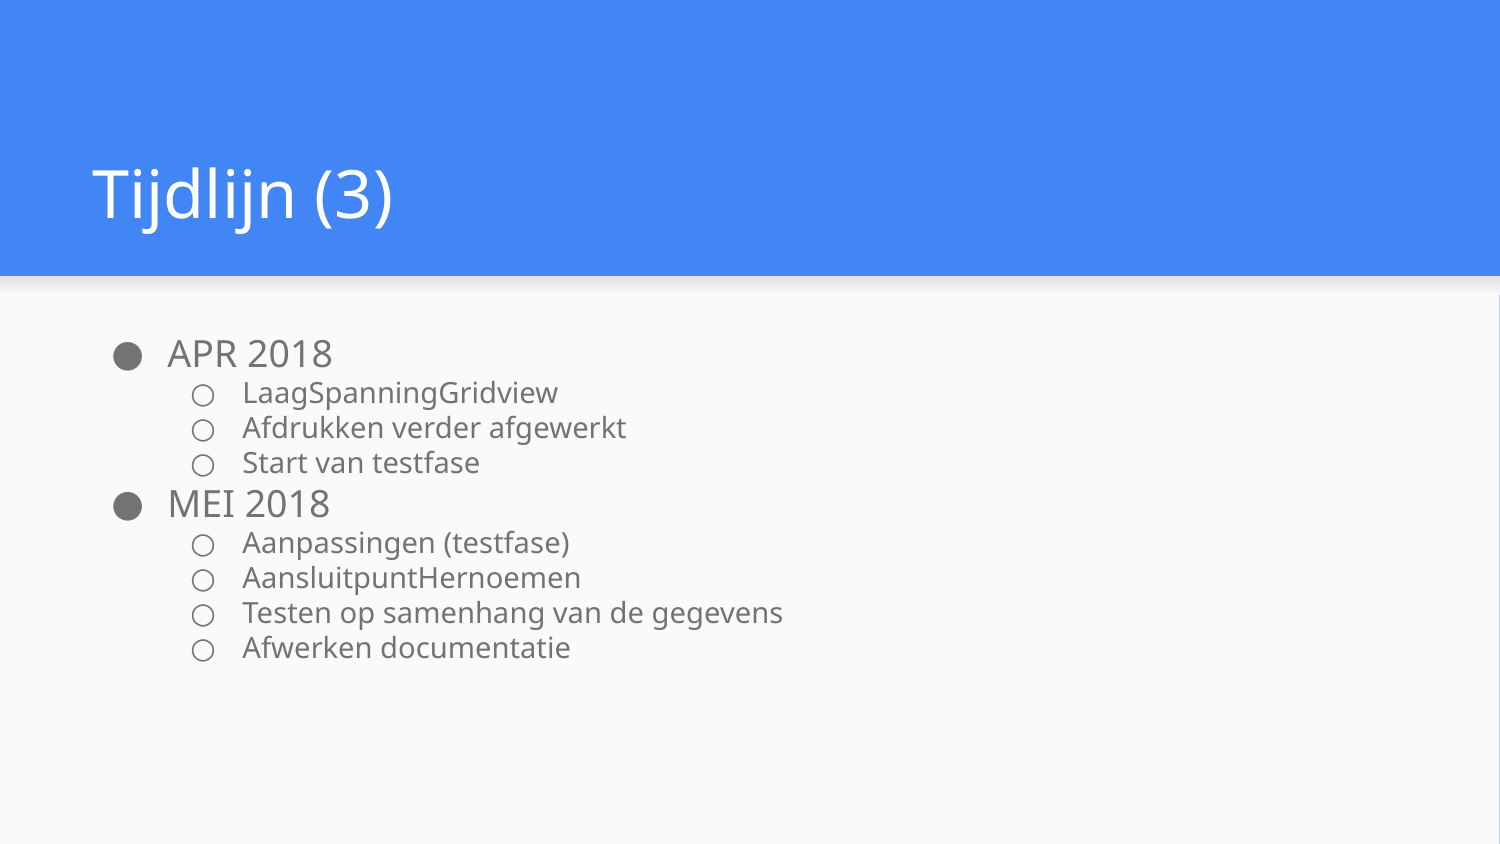

# Tijdlijn (3)
APR 2018
LaagSpanningGridview
Afdrukken verder afgewerkt
Start van testfase
MEI 2018
Aanpassingen (testfase)
AansluitpuntHernoemen
Testen op samenhang van de gegevens
Afwerken documentatie